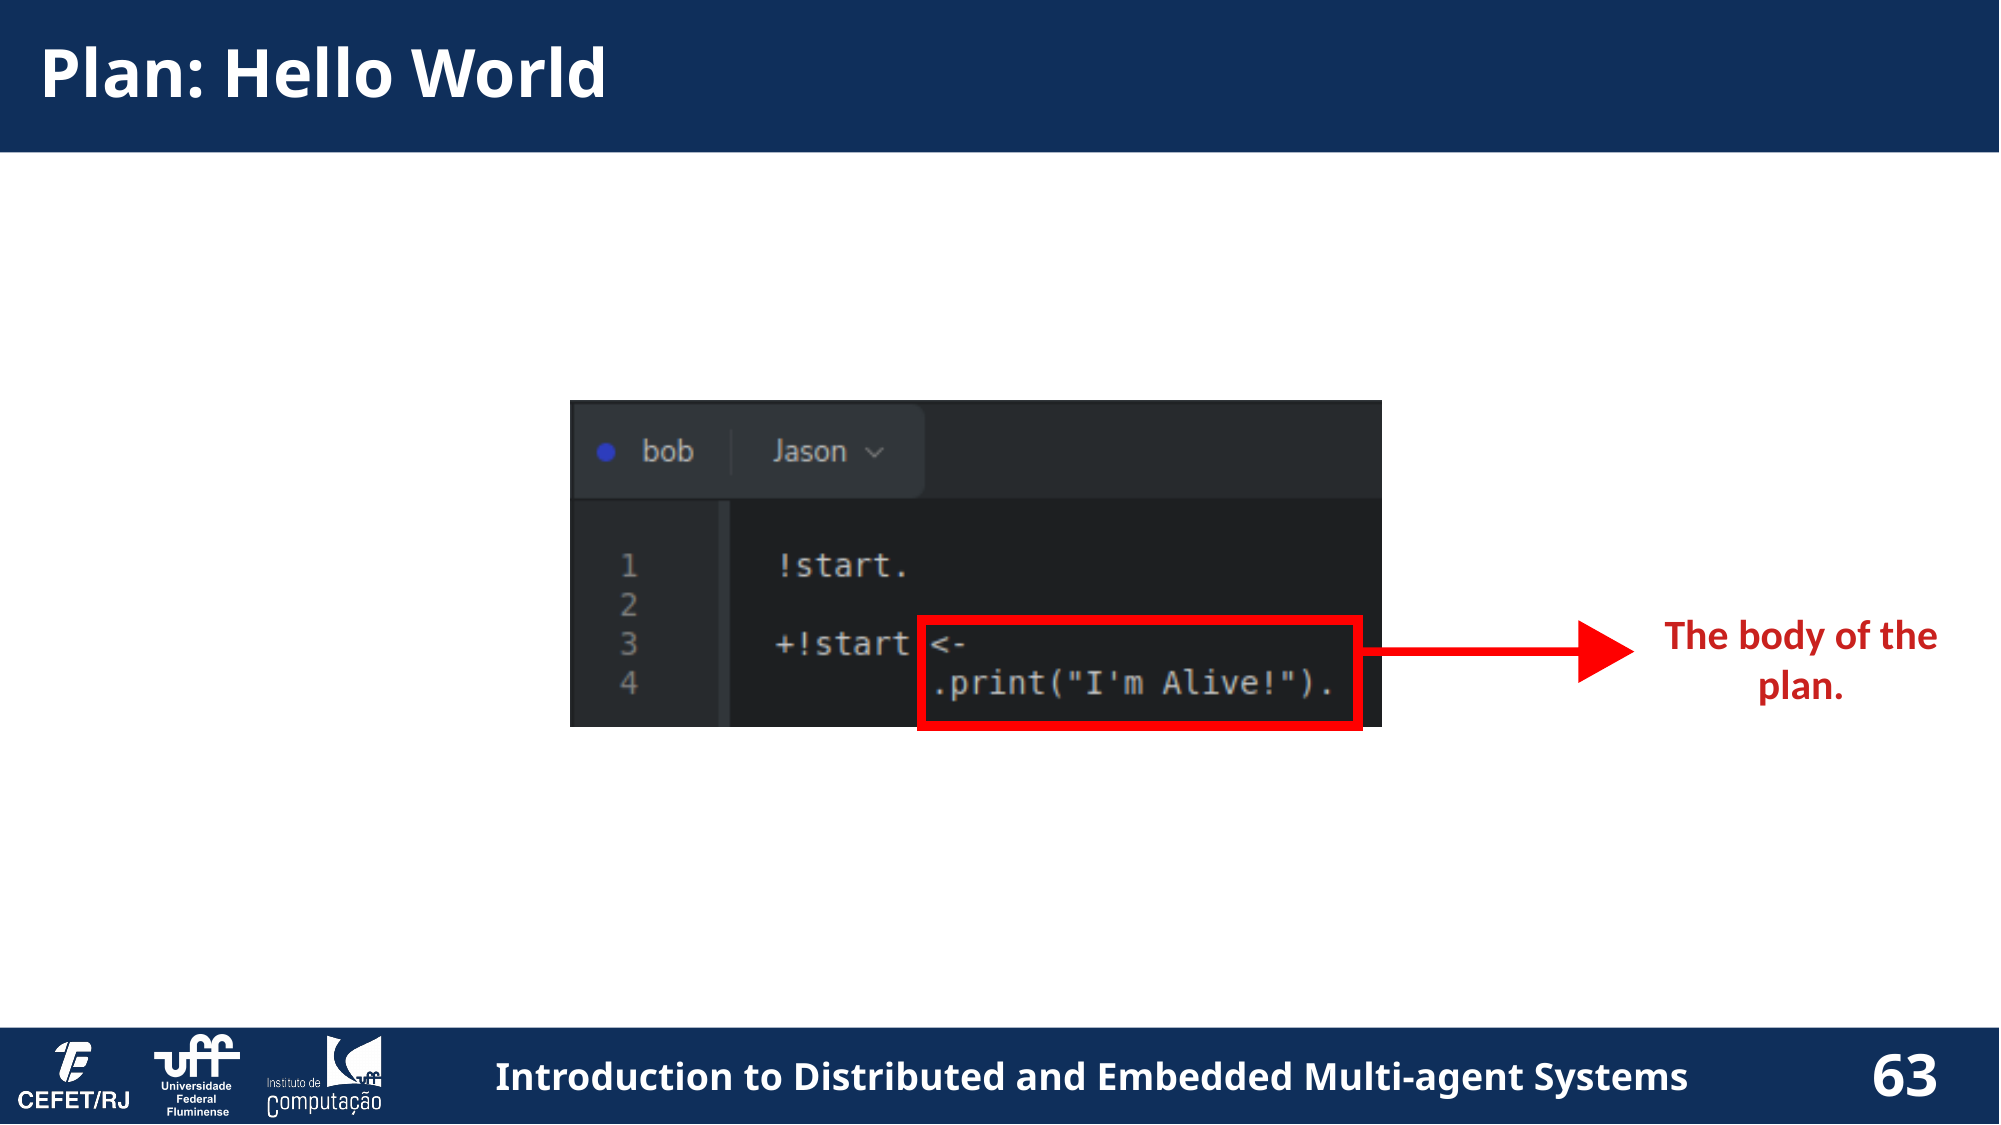

Plan: Hello World
The body of the plan.